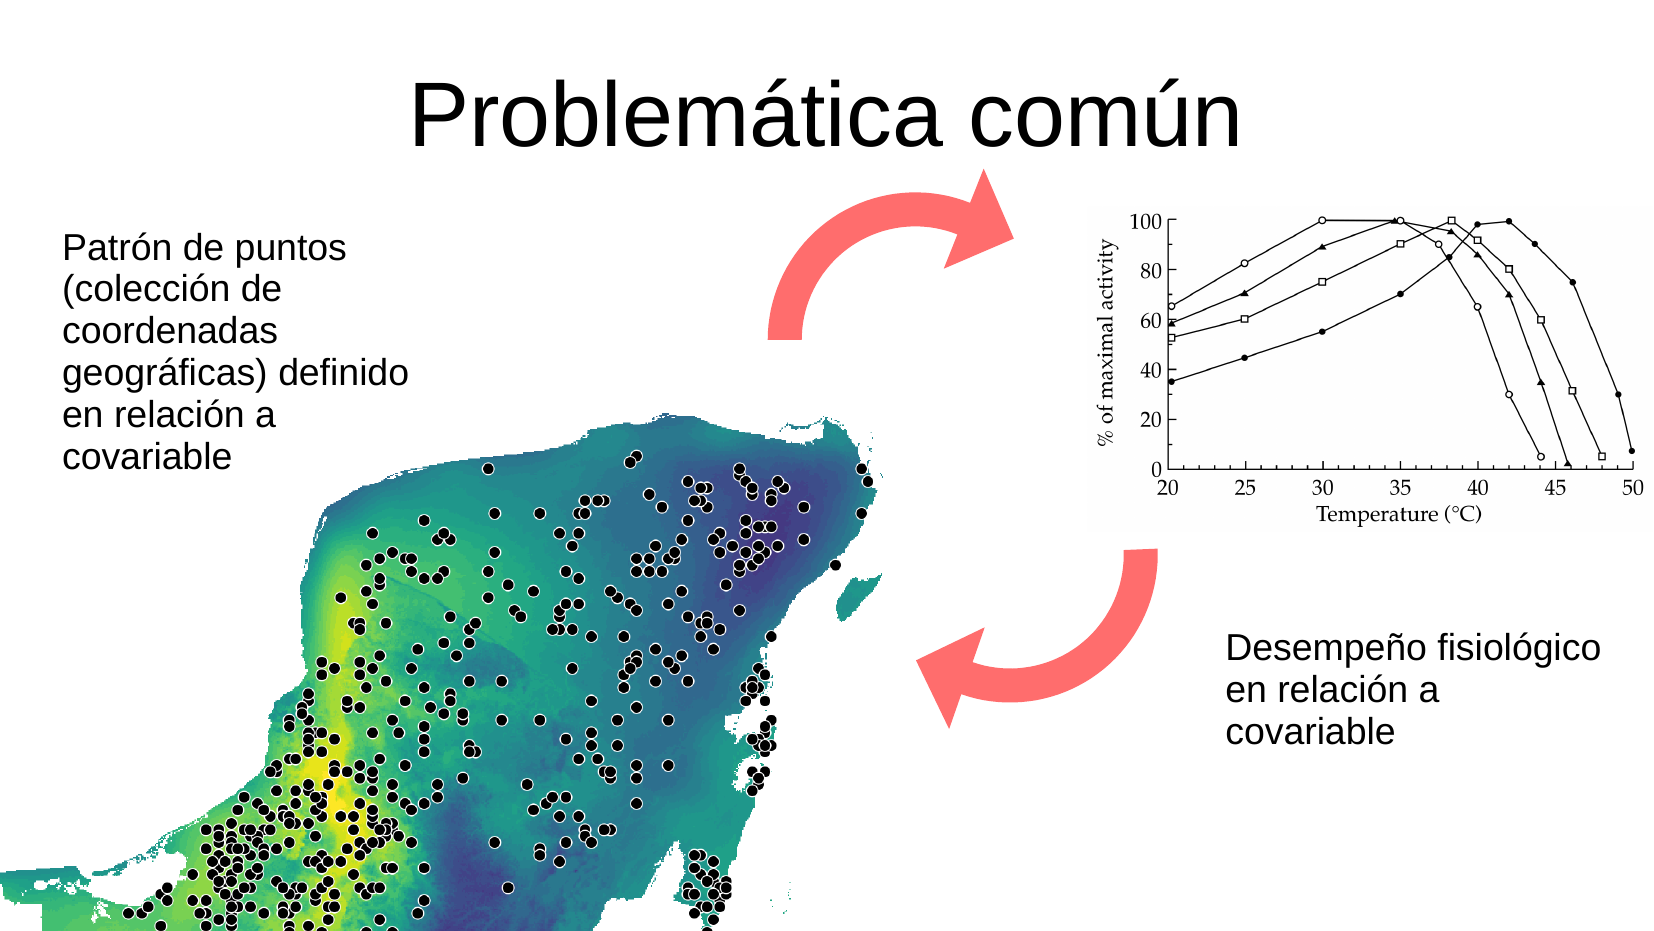

# Problemática común
Patrón de puntos (colección de coordenadas geográficas) definido en relación a covariable
Desempeño fisiológico en relación a covariable